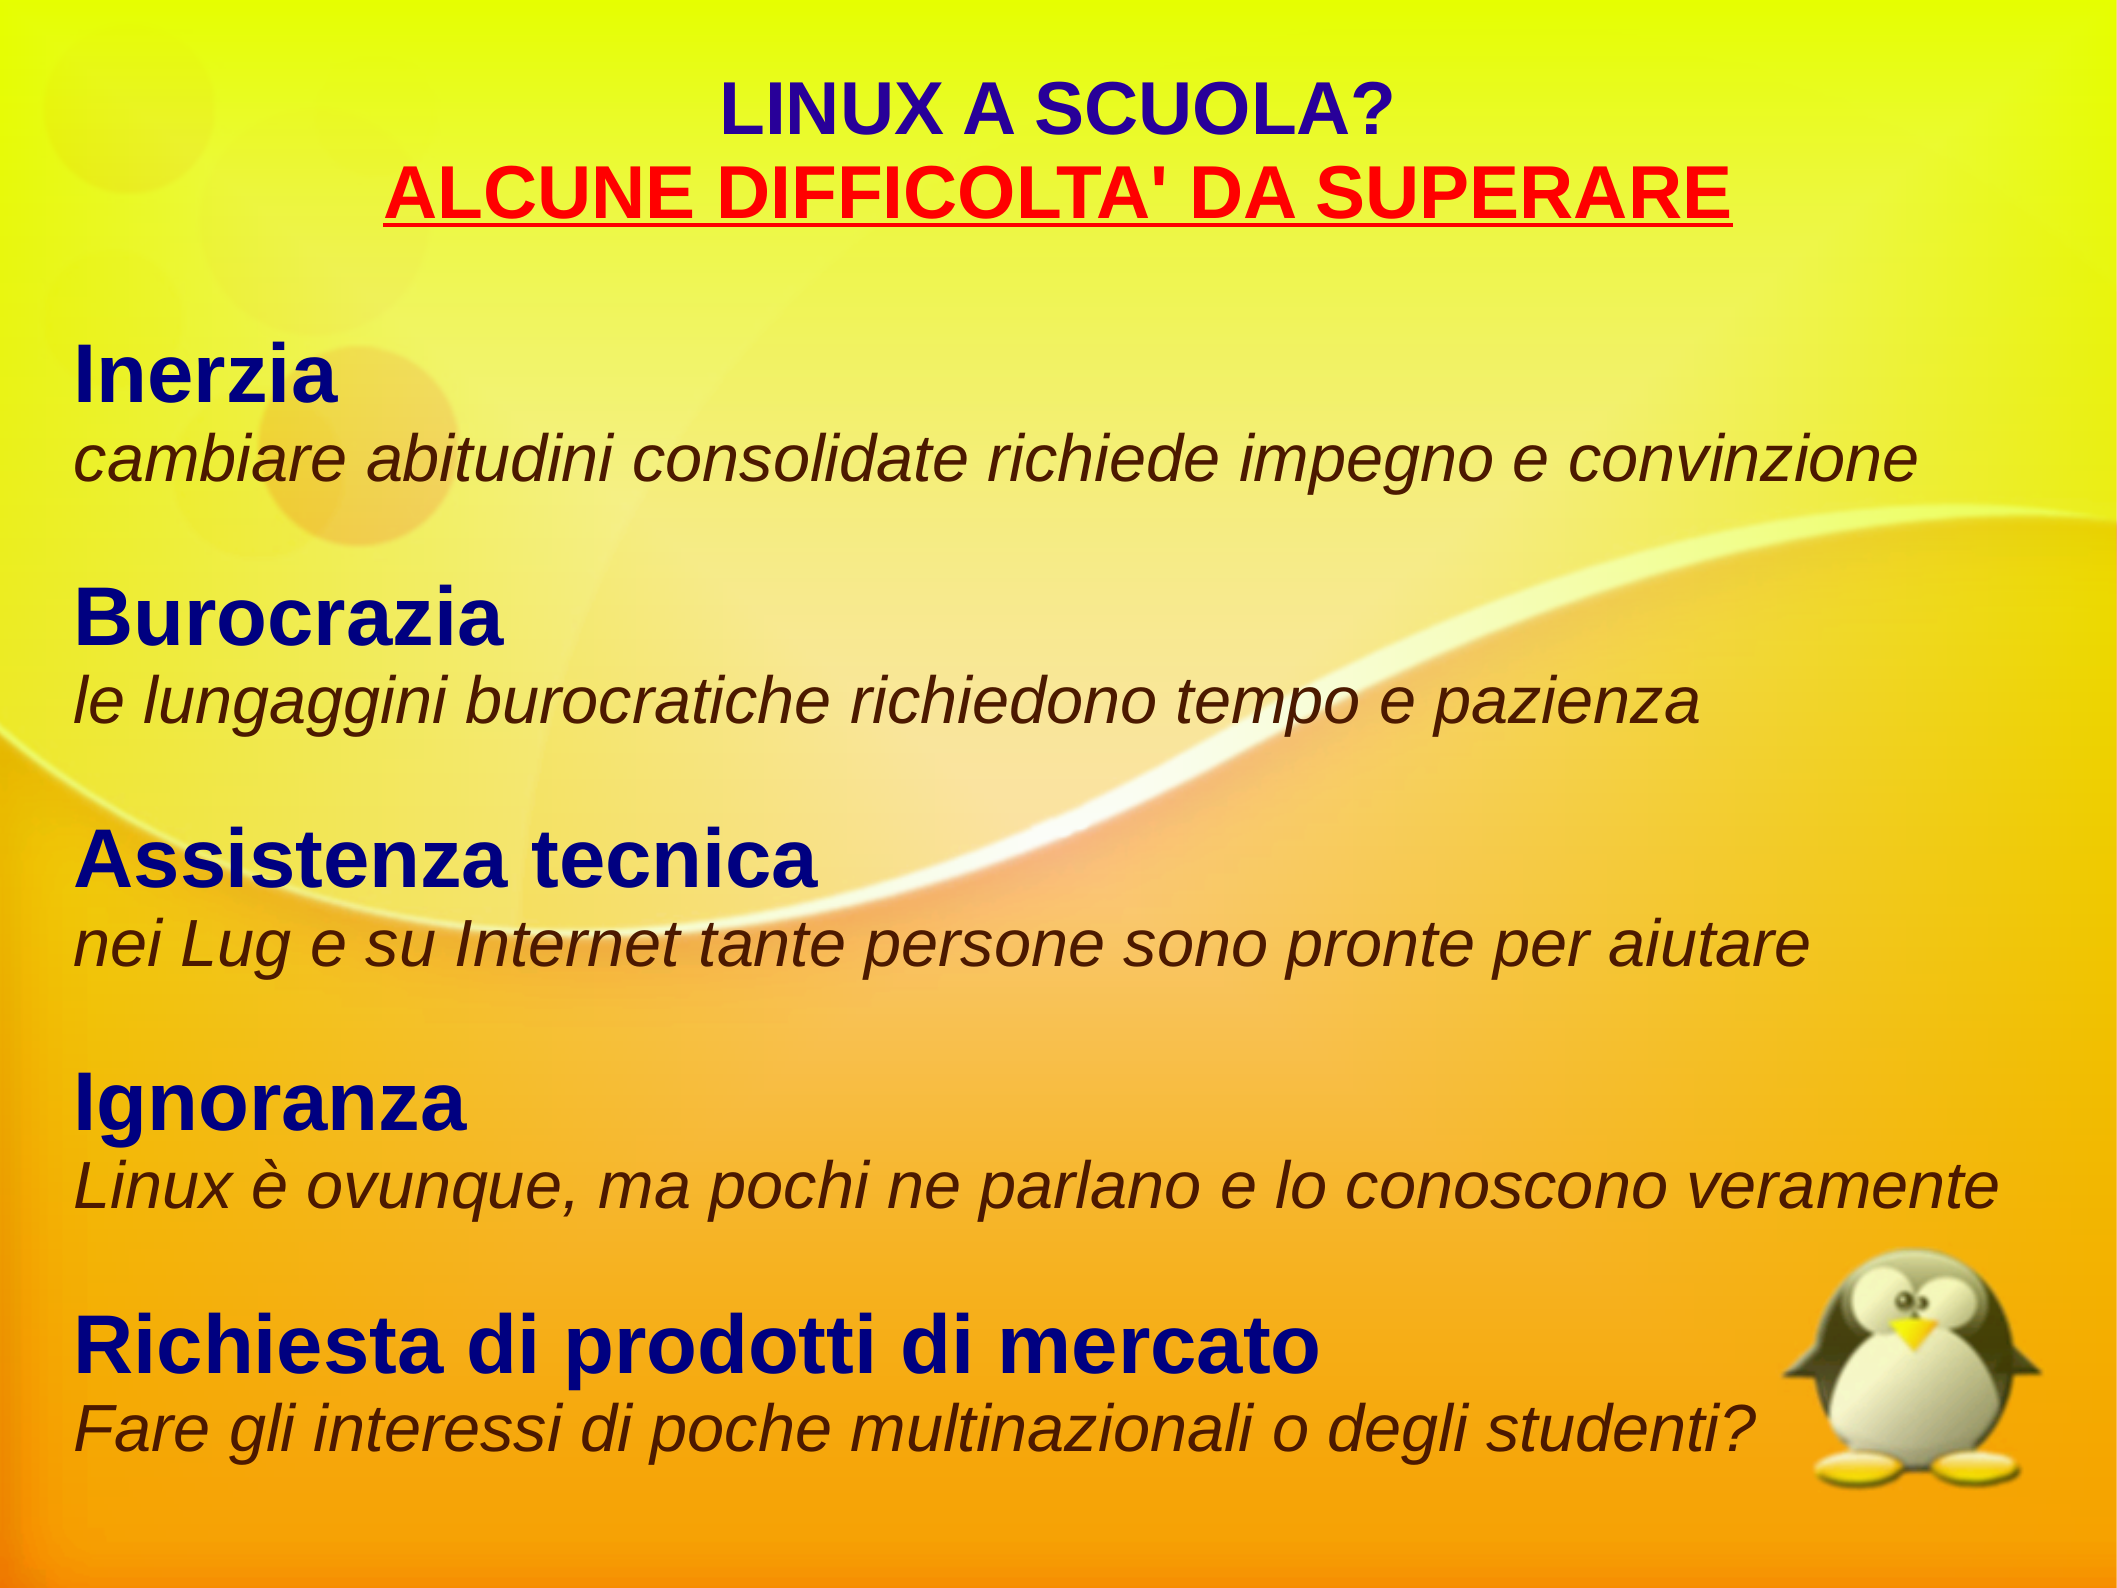

LINUX A SCUOLA?
ALCUNE DIFFICOLTA' DA SUPERARE
Inerzia
cambiare abitudini consolidate richiede impegno e convinzione
Burocrazia
le lungaggini burocratiche richiedono tempo e pazienza
Assistenza tecnica
nei Lug e su Internet tante persone sono pronte per aiutare
Ignoranza
Linux è ovunque, ma pochi ne parlano e lo conoscono veramente
Richiesta di prodotti di mercato
Fare gli interessi di poche multinazionali o degli studenti?